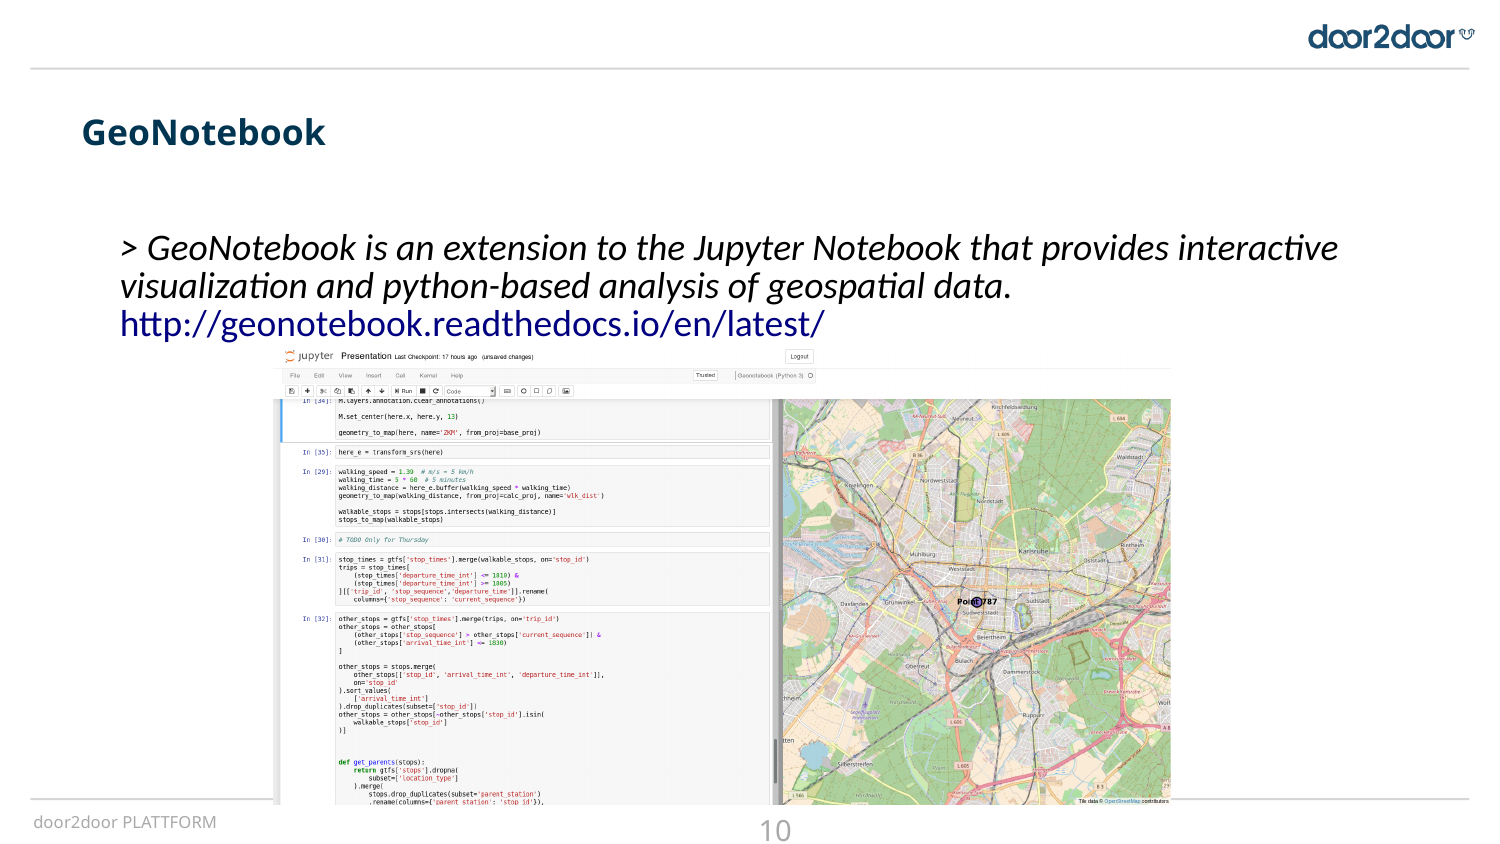

# GeoNotebook
> GeoNotebook is an extension to the Jupyter Notebook that provides interactive visualization and python-based analysis of geospatial data.
http://geonotebook.readthedocs.io/en/latest/